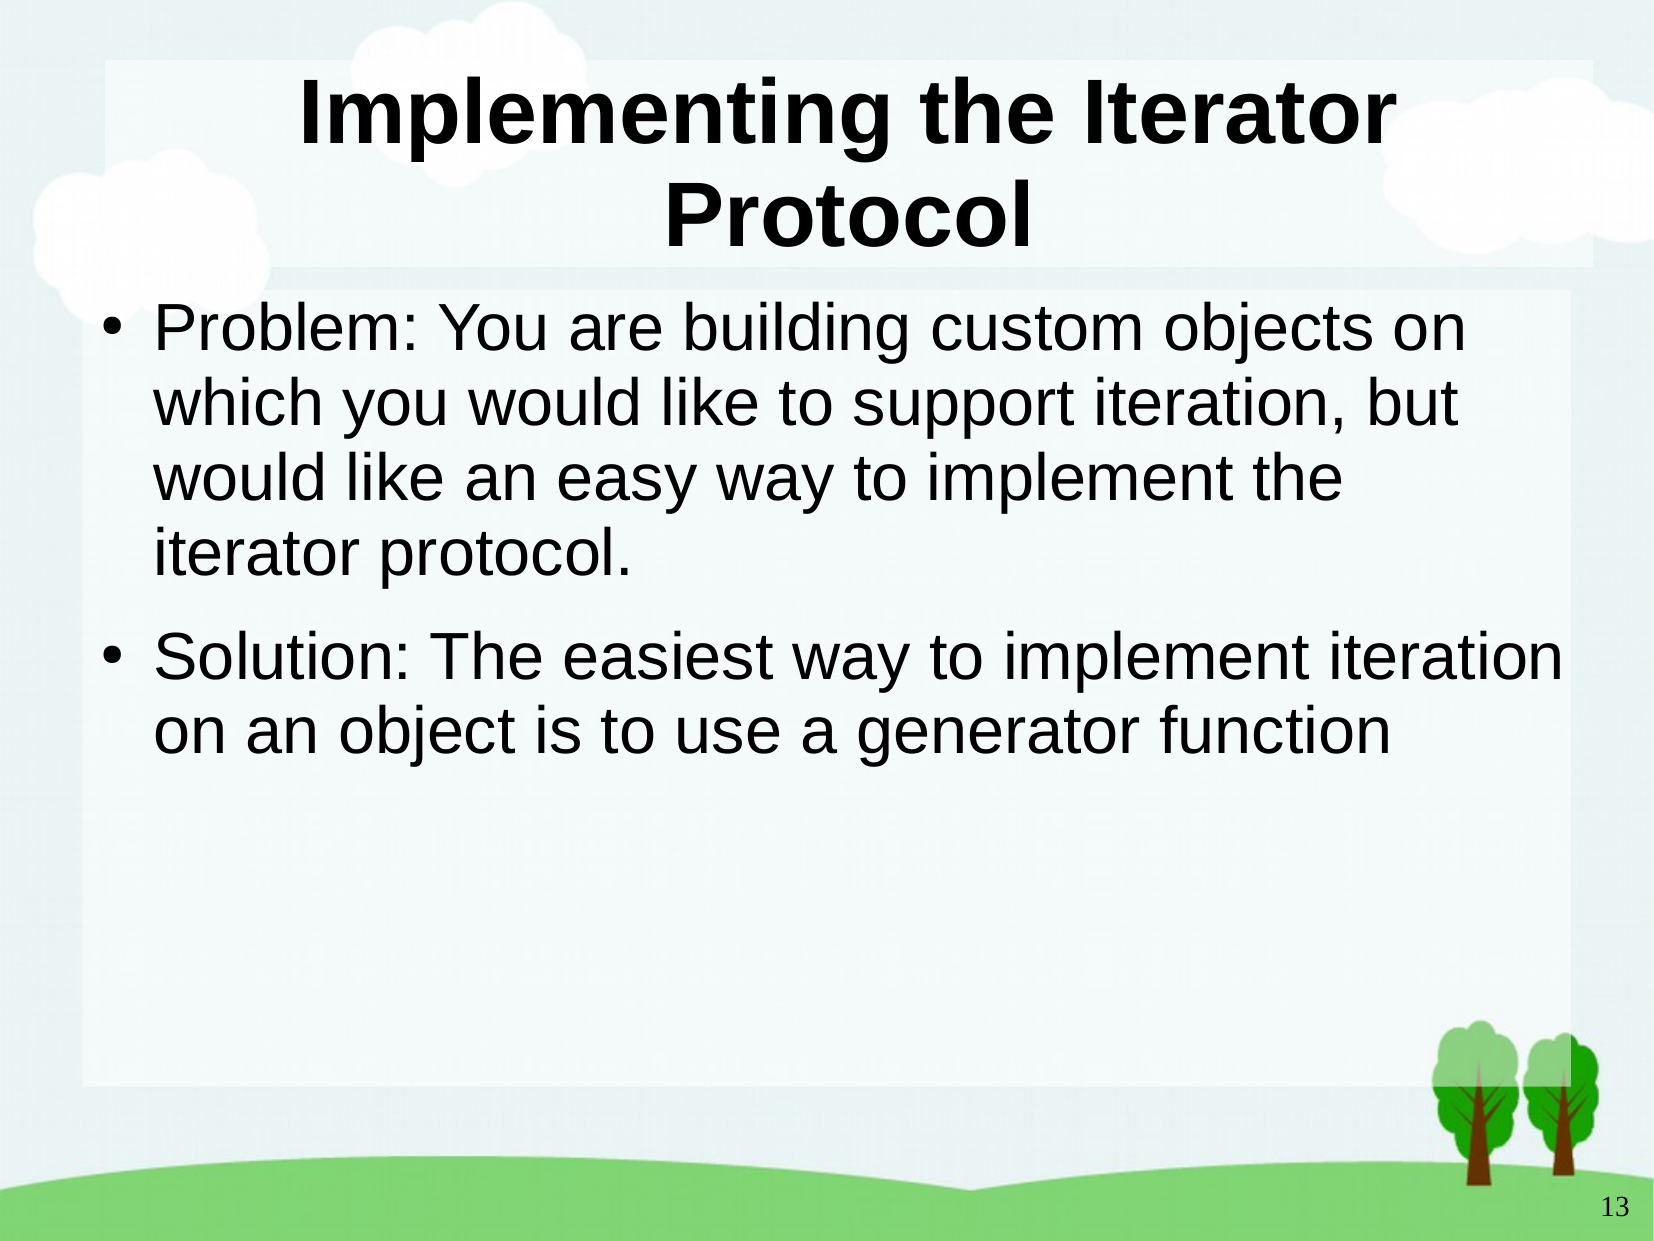

# Implementing the Iterator Protocol
Problem: You are building custom objects on which you would like to support iteration, but would like an easy way to implement the iterator protocol.
Solution: The easiest way to implement iteration on an object is to use a generator function
13